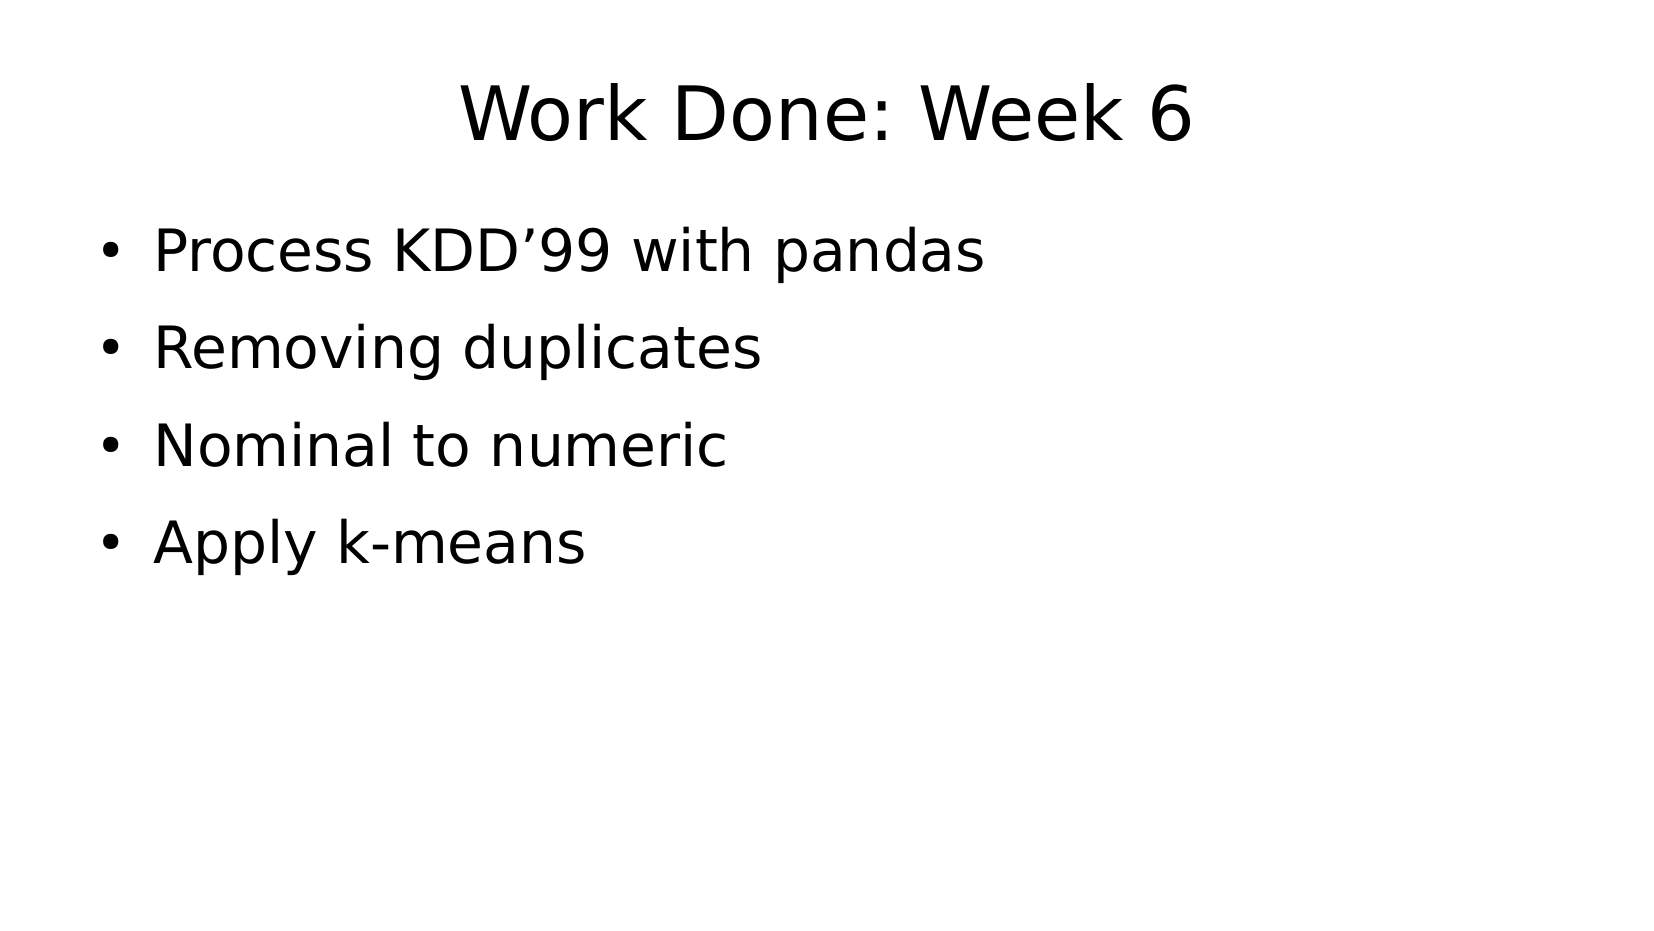

# Work Done: Week 6
Process KDD’99 with pandas
Removing duplicates
Nominal to numeric
Apply k-means